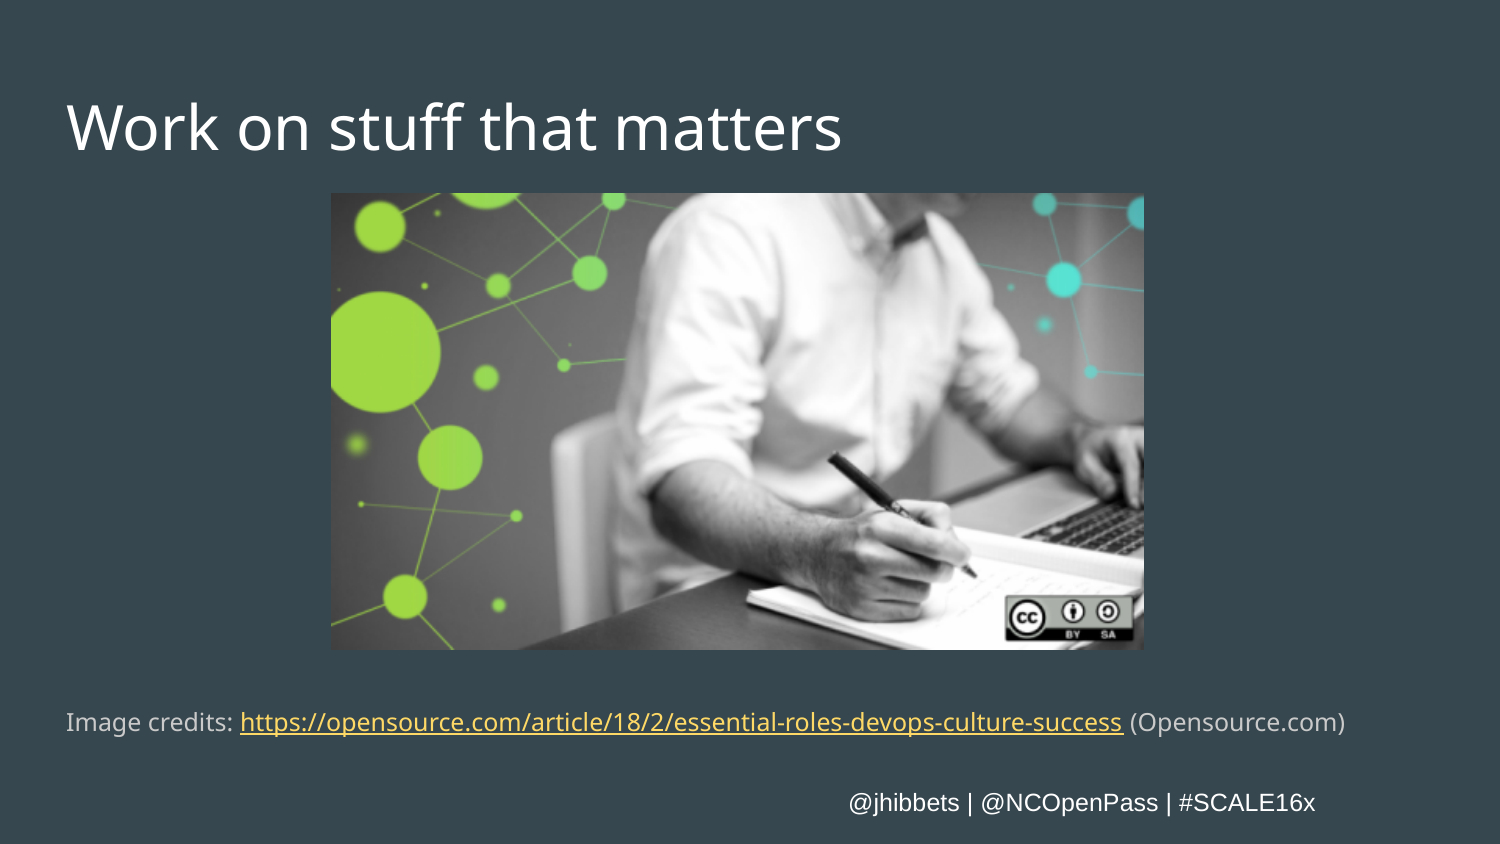

# Work on stuff that matters
Image credits: https://opensource.com/article/18/2/essential-roles-devops-culture-success (Opensource.com)